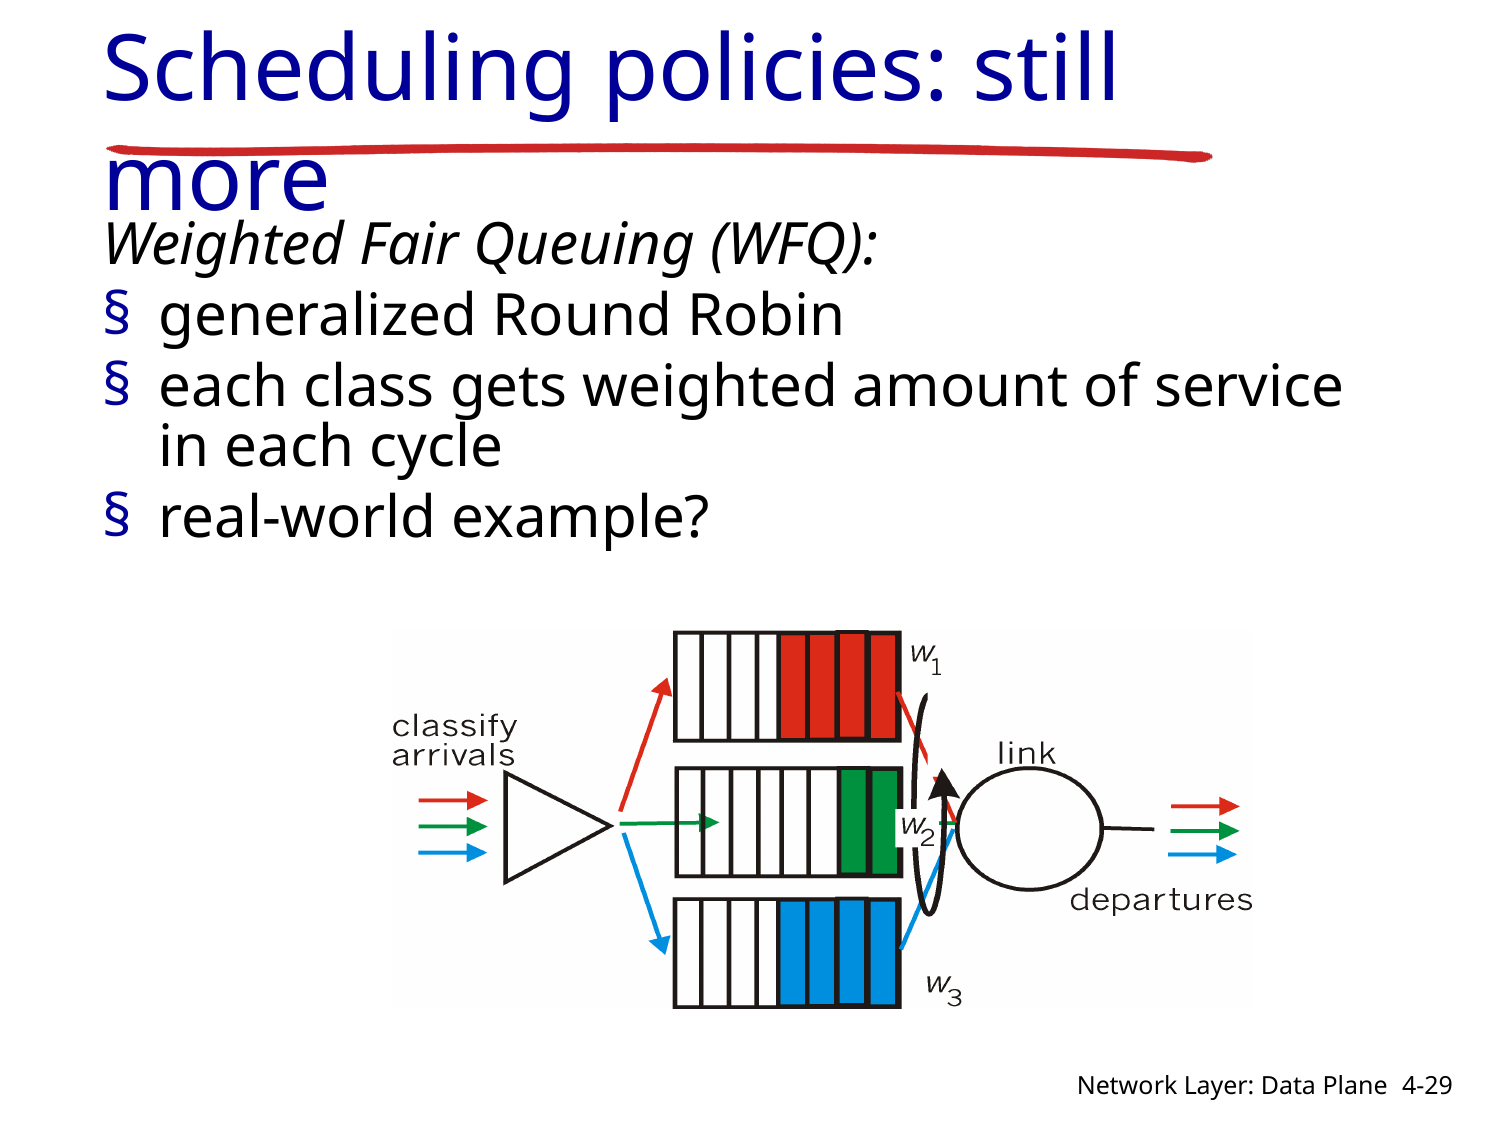

Scheduling policies: still more
# Weighted Fair Queuing (WFQ):
generalized Round Robin
each class gets weighted amount of service in each cycle
real-world example?
Network Layer: Data Plane